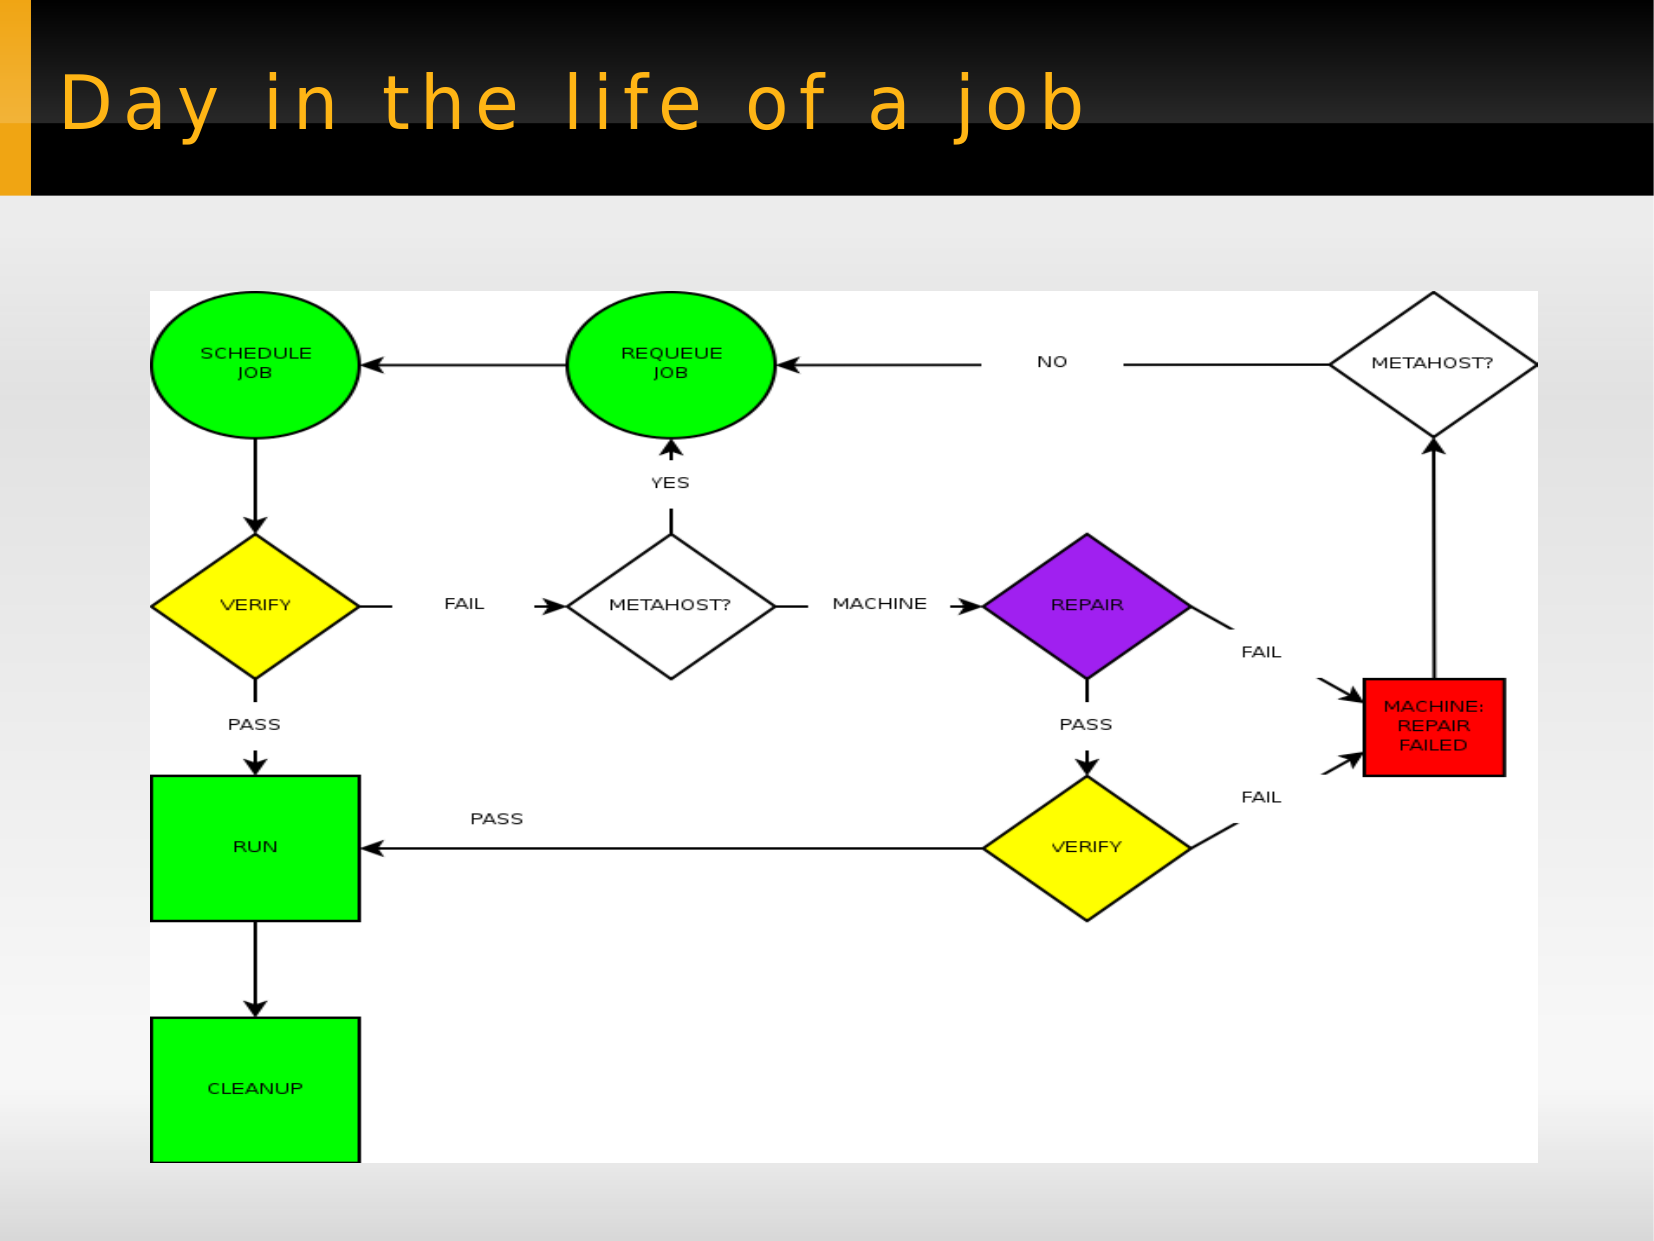

# Day in the life of a job